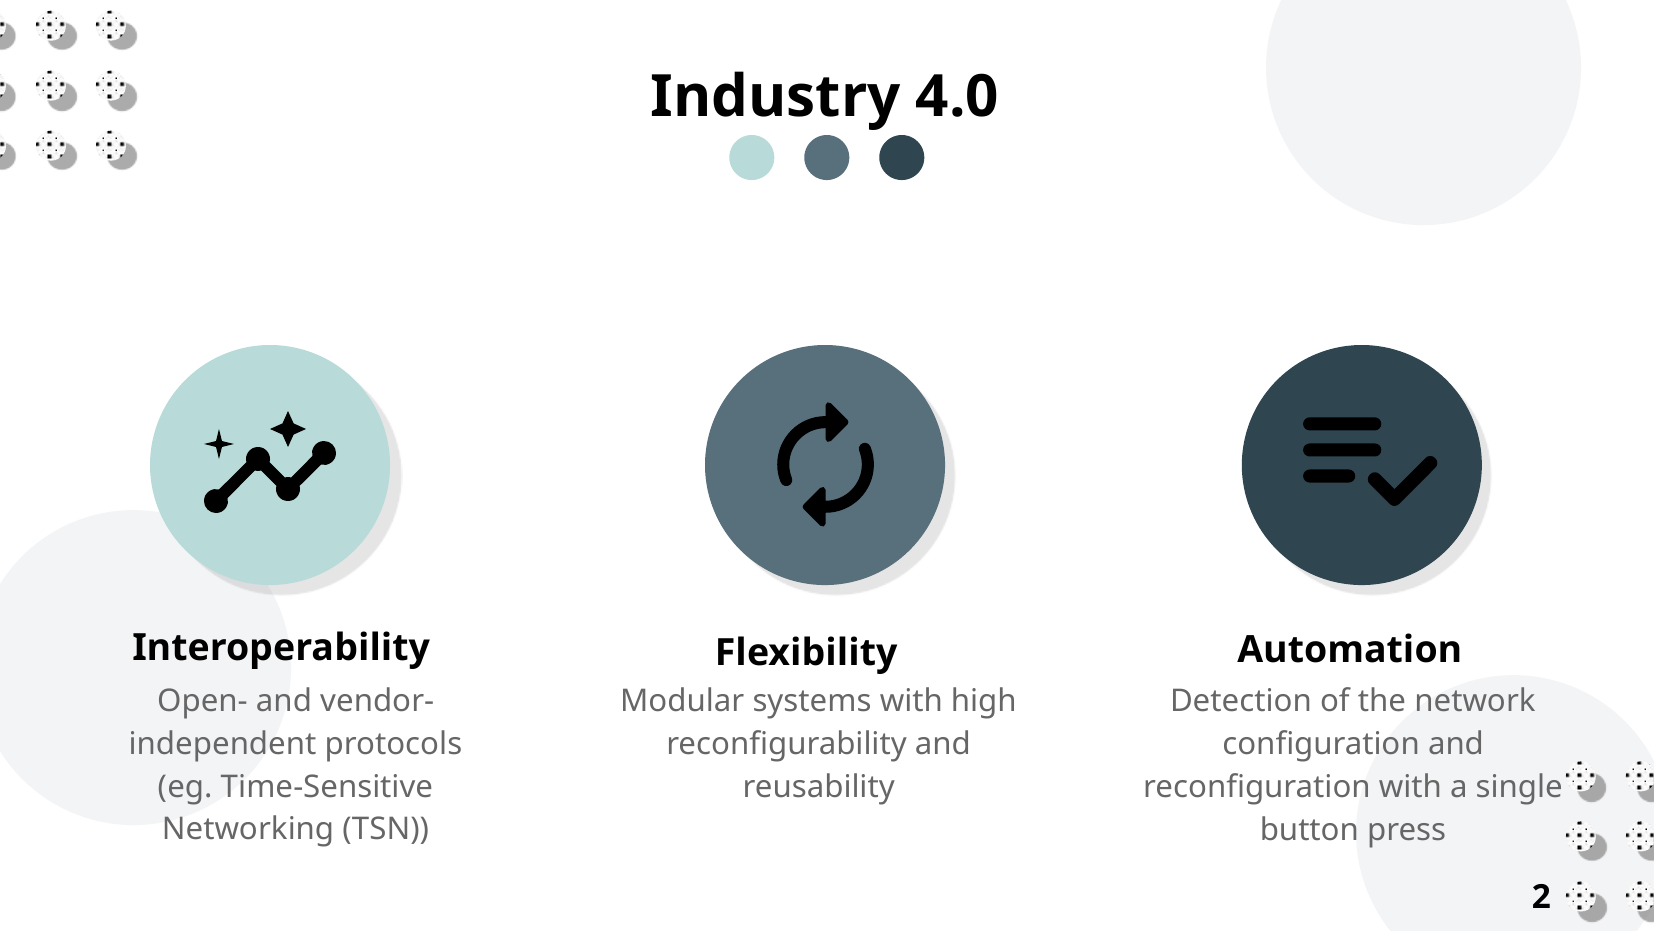

Industry 4.0
Interoperability
Automation
Flexibility
Open- and vendor- independent protocols
(eg. Time-Sensitive Networking (TSN))
Modular systems with high reconfigurability and reusability
Detection of the network configuration and
reconfiguration with a single button press